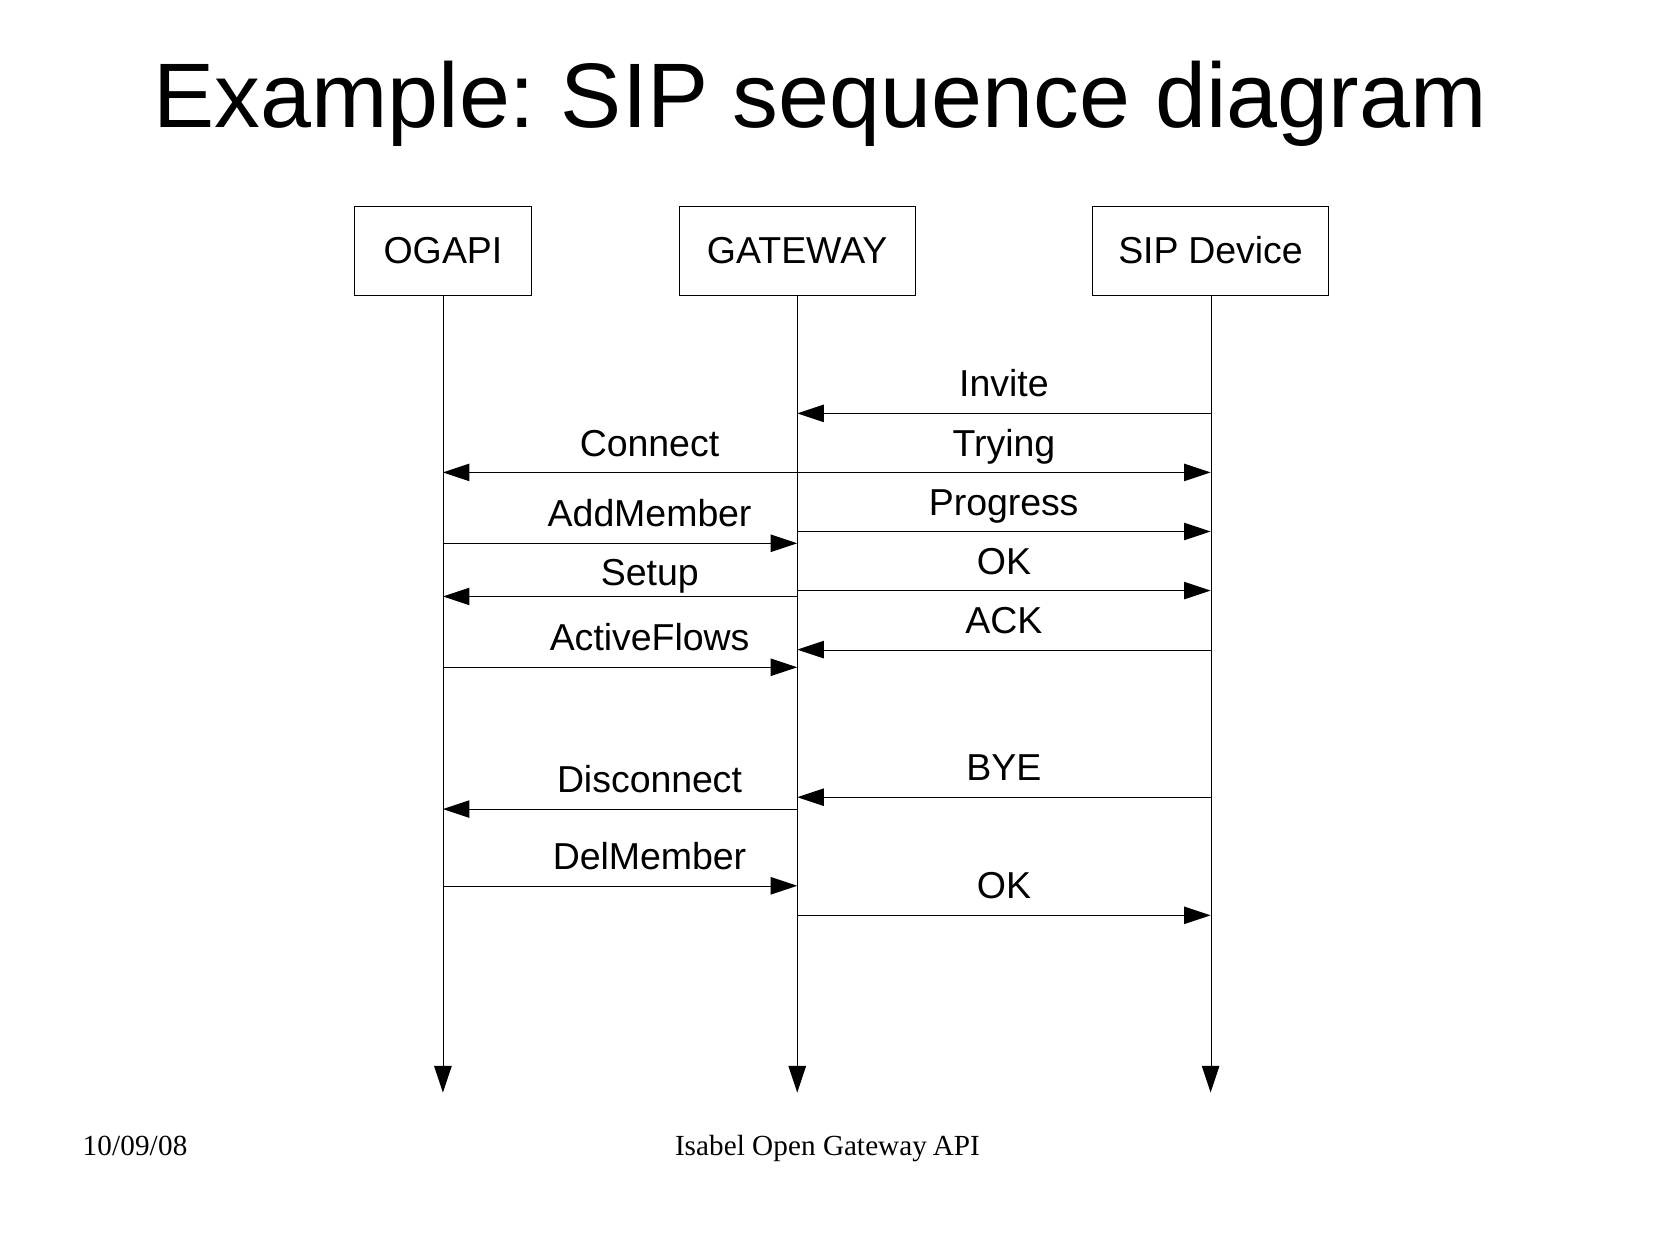

# Example: SIP sequence diagram
OGAPI
GATEWAY
SIP Device
Invite
Connect
Trying
Progress
AddMember
OK
Setup
ACK
ActiveFlows
BYE
Disconnect
DelMember
OK
10/09/08
Isabel Open Gateway API